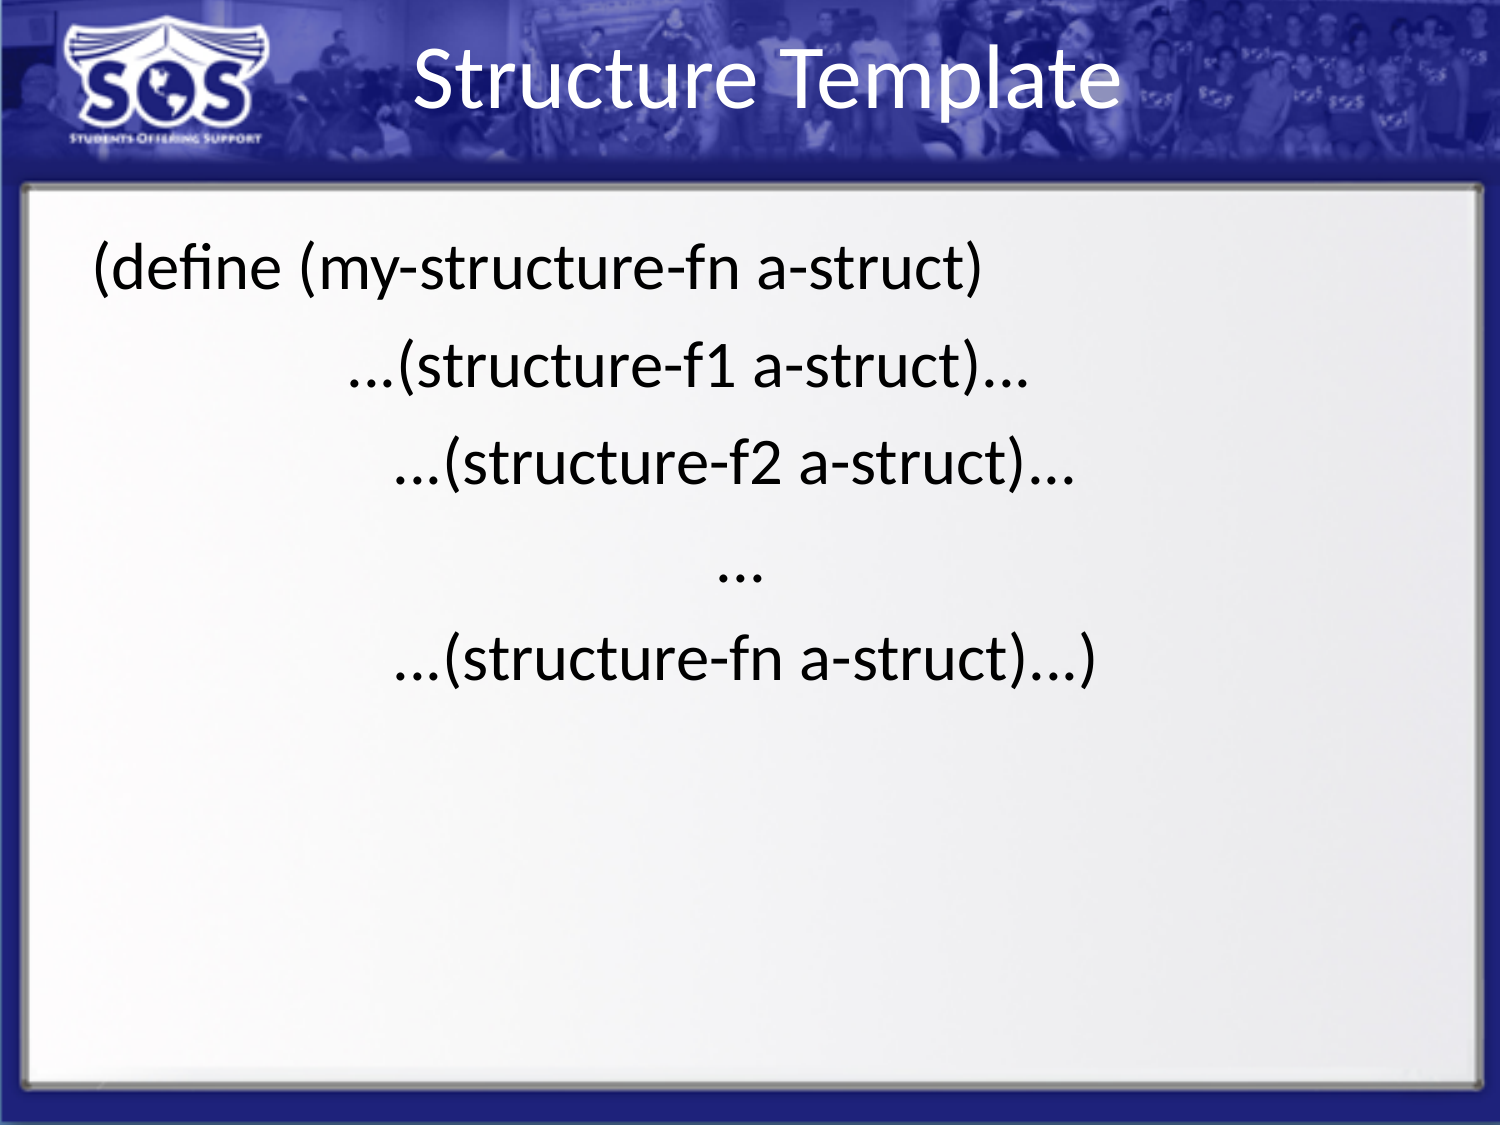

Structure Template
(define (my-structure-fn a-struct)
 ...(structure-f1 a-struct)...
			 ...(structure-f2 a-struct)...
								...
			 ...(structure-fn a-struct)...)